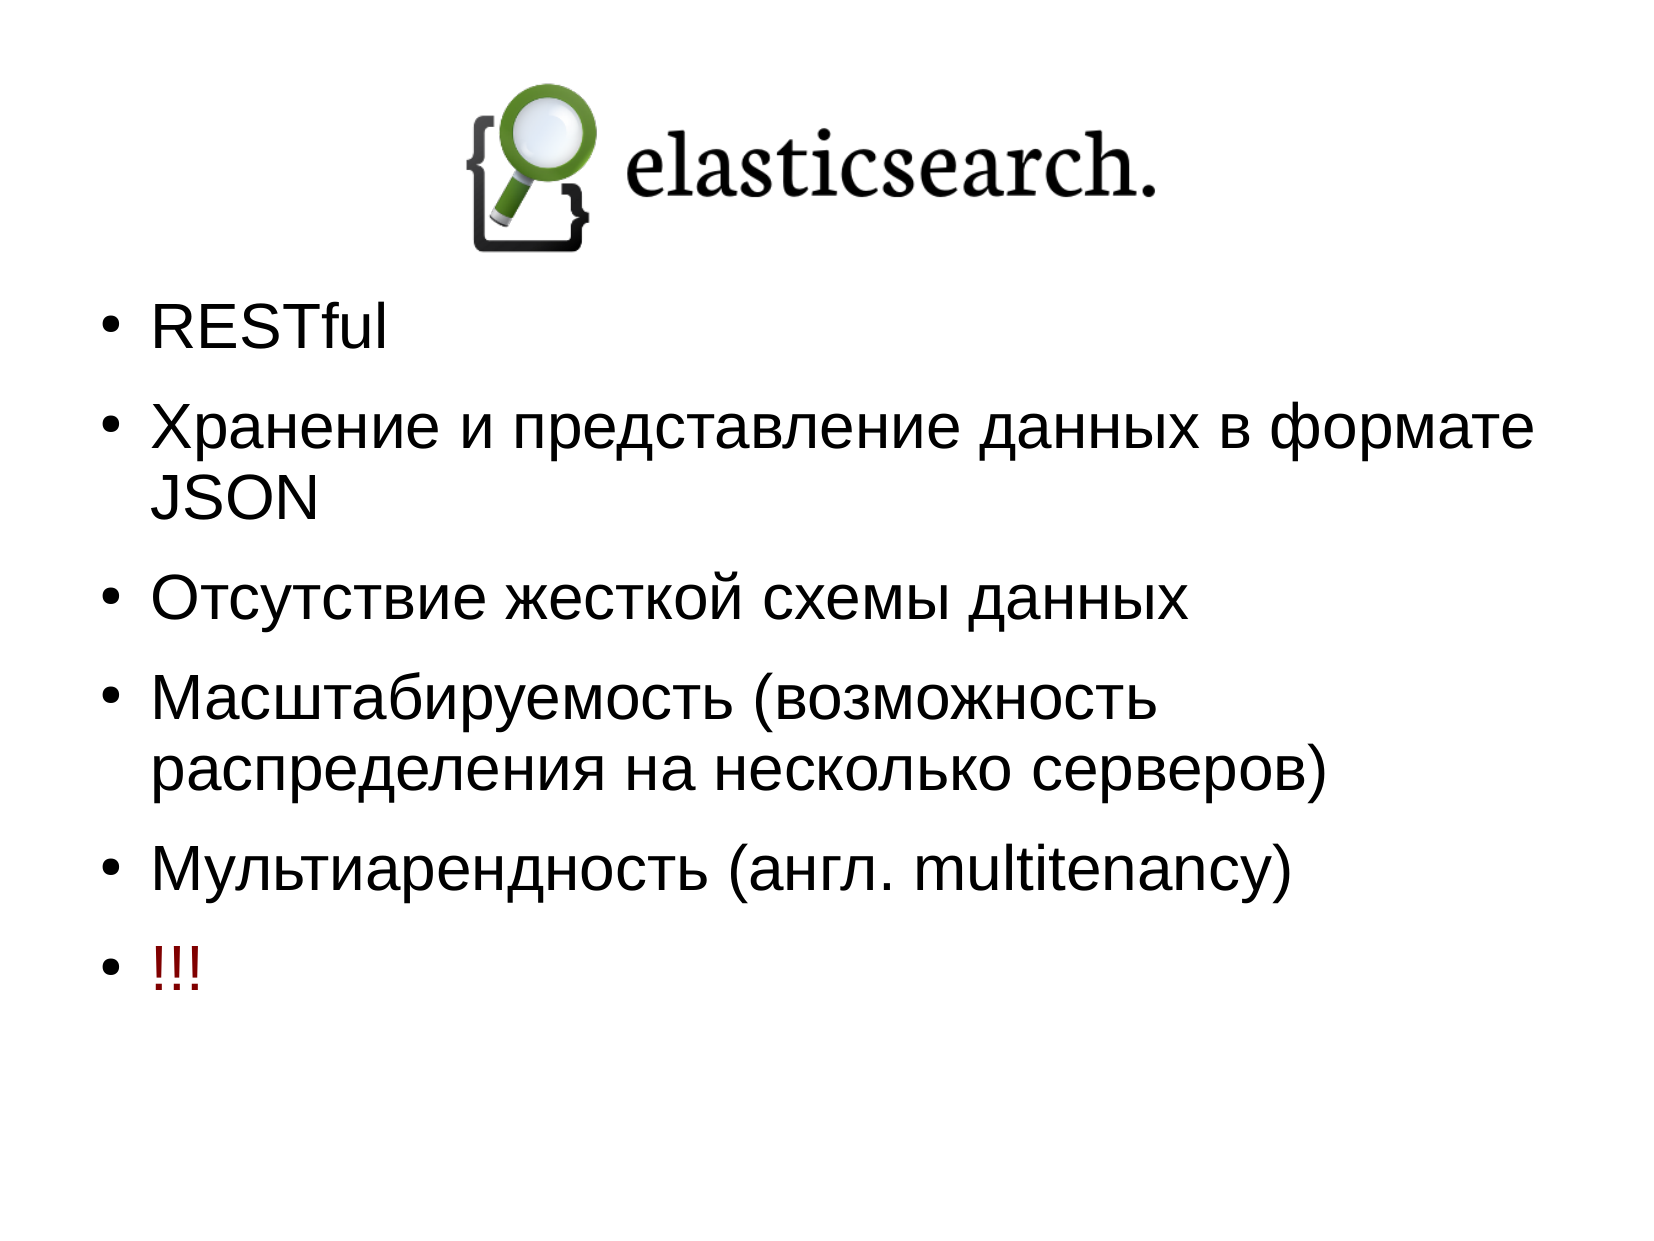

# RESTful
Хранение и представление данных в формате JSON
Отсутствие жесткой схемы данных
Масштабируемость (возможность распределения на несколько серверов)
Мультиарендность (англ. multitenancy)
!!!